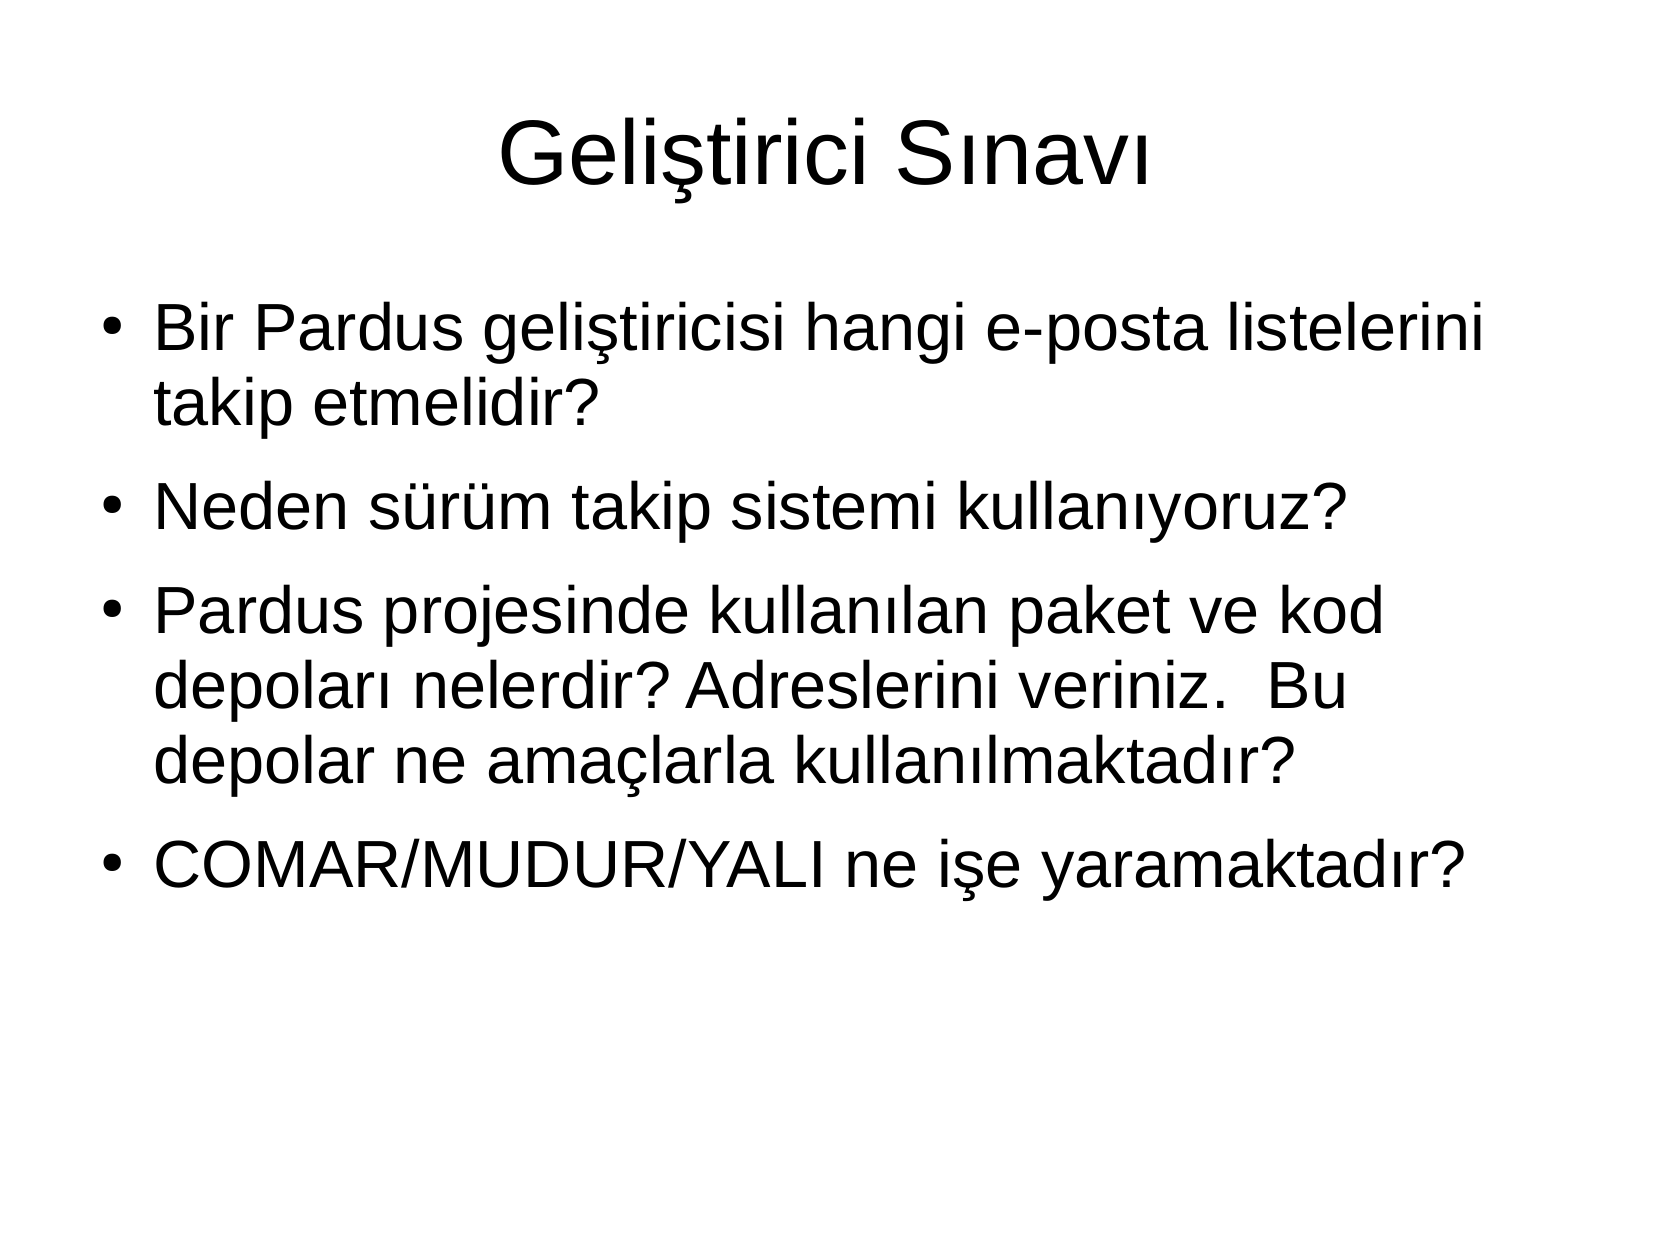

# Geliştirici Sınavı
Bir Pardus geliştiricisi hangi e-posta listelerini takip etmelidir?
Neden sürüm takip sistemi kullanıyoruz?
Pardus projesinde kullanılan paket ve kod depoları nelerdir? Adreslerini veriniz. Bu depolar ne amaçlarla kullanılmaktadır?
COMAR/MUDUR/YALI ne işe yaramaktadır?